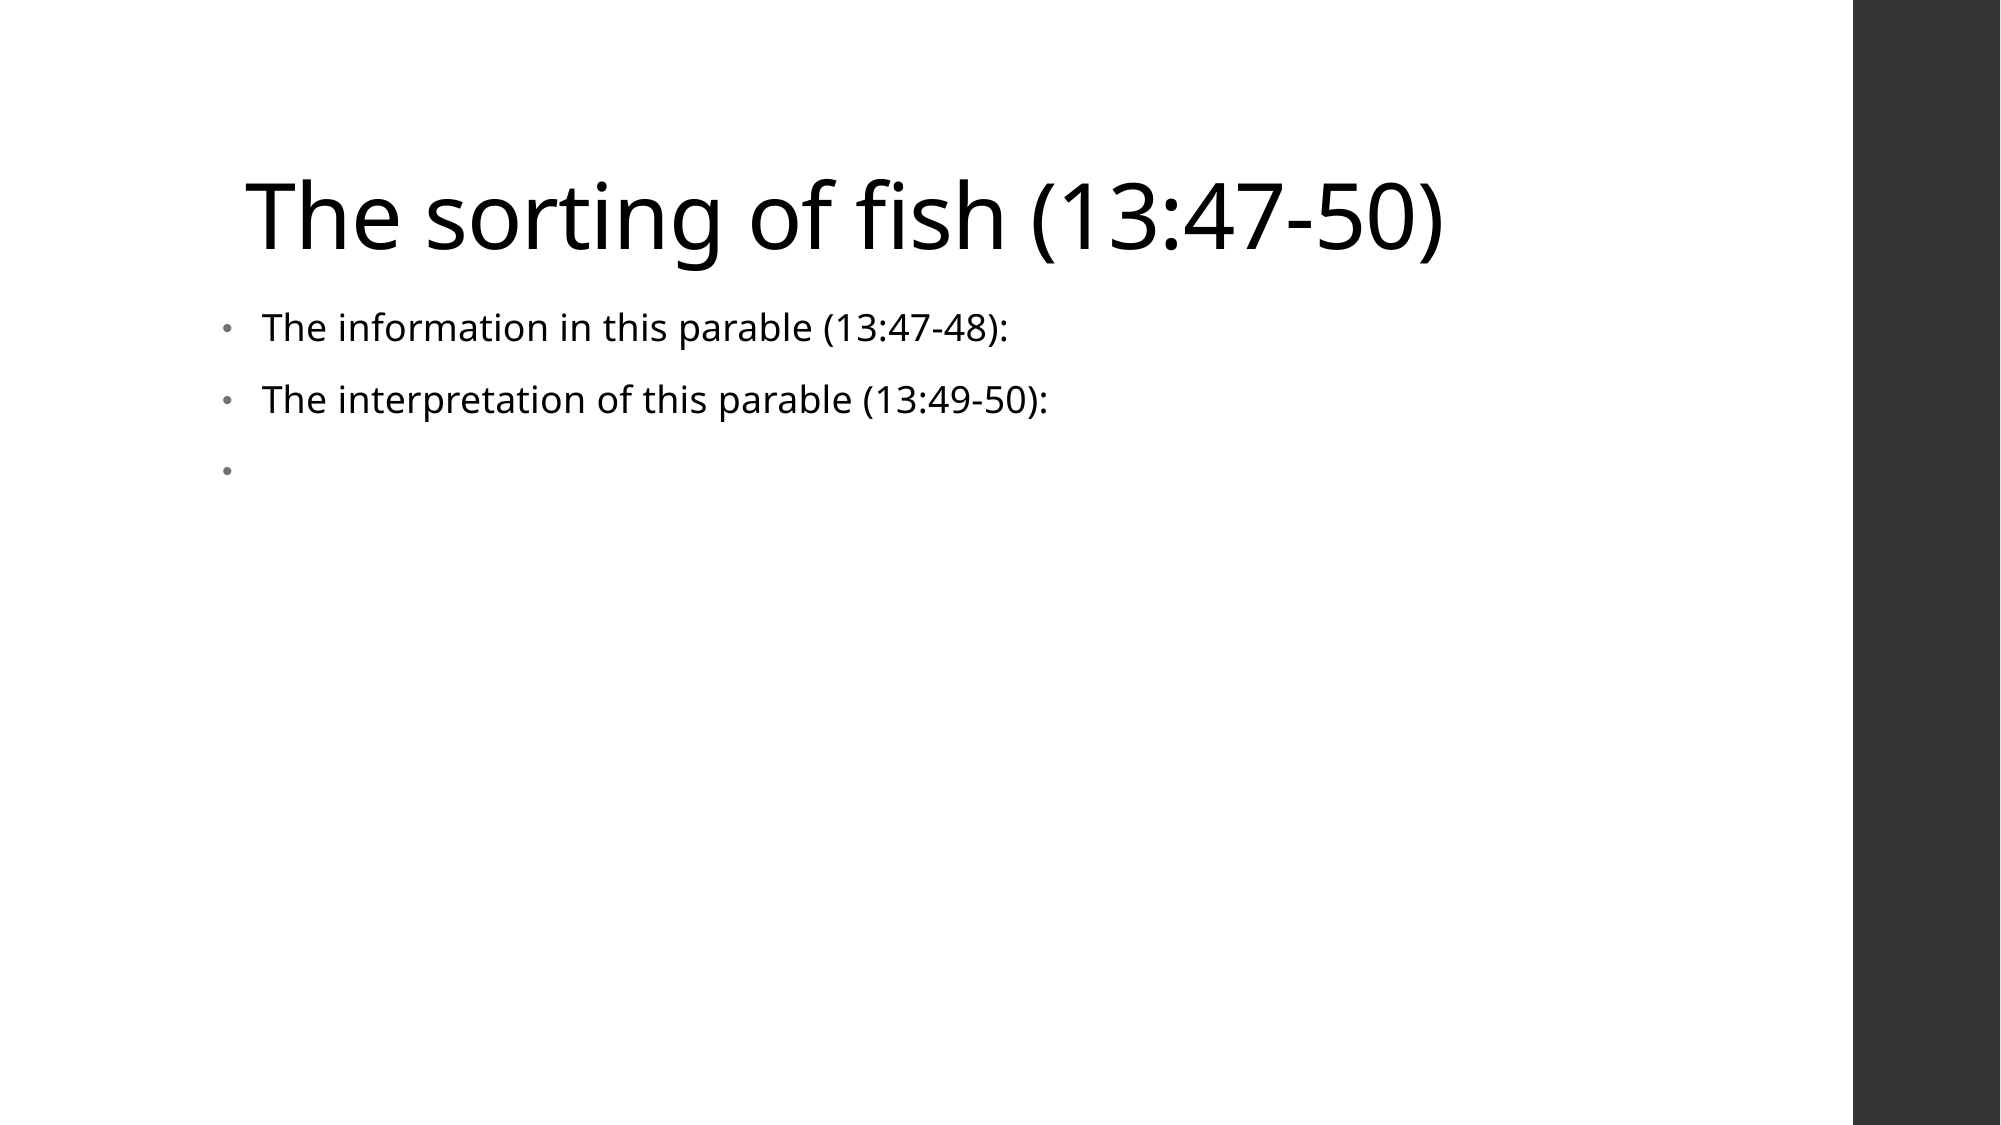

# The sorting of fish (13:47-50)
 The information in this parable (13:47-48):
 The interpretation of this parable (13:49-50):